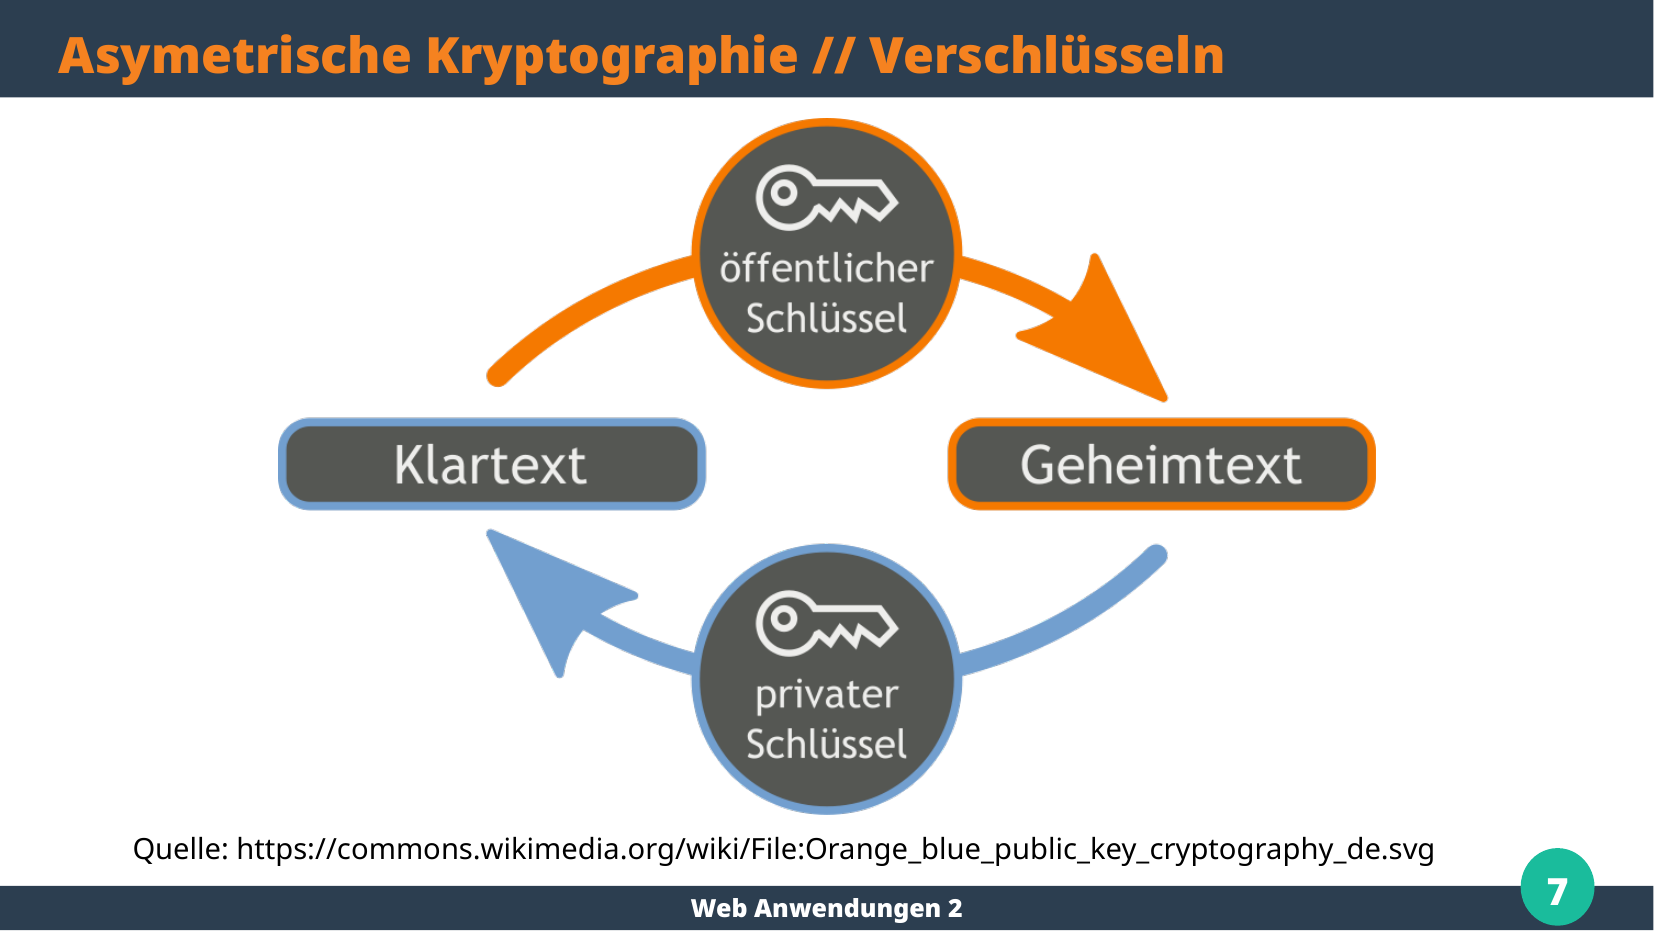

# Asymetrische Kryptographie // Verschlüsseln
Quelle: https://commons.wikimedia.org/wiki/File:Orange_blue_public_key_cryptography_de.svg
7